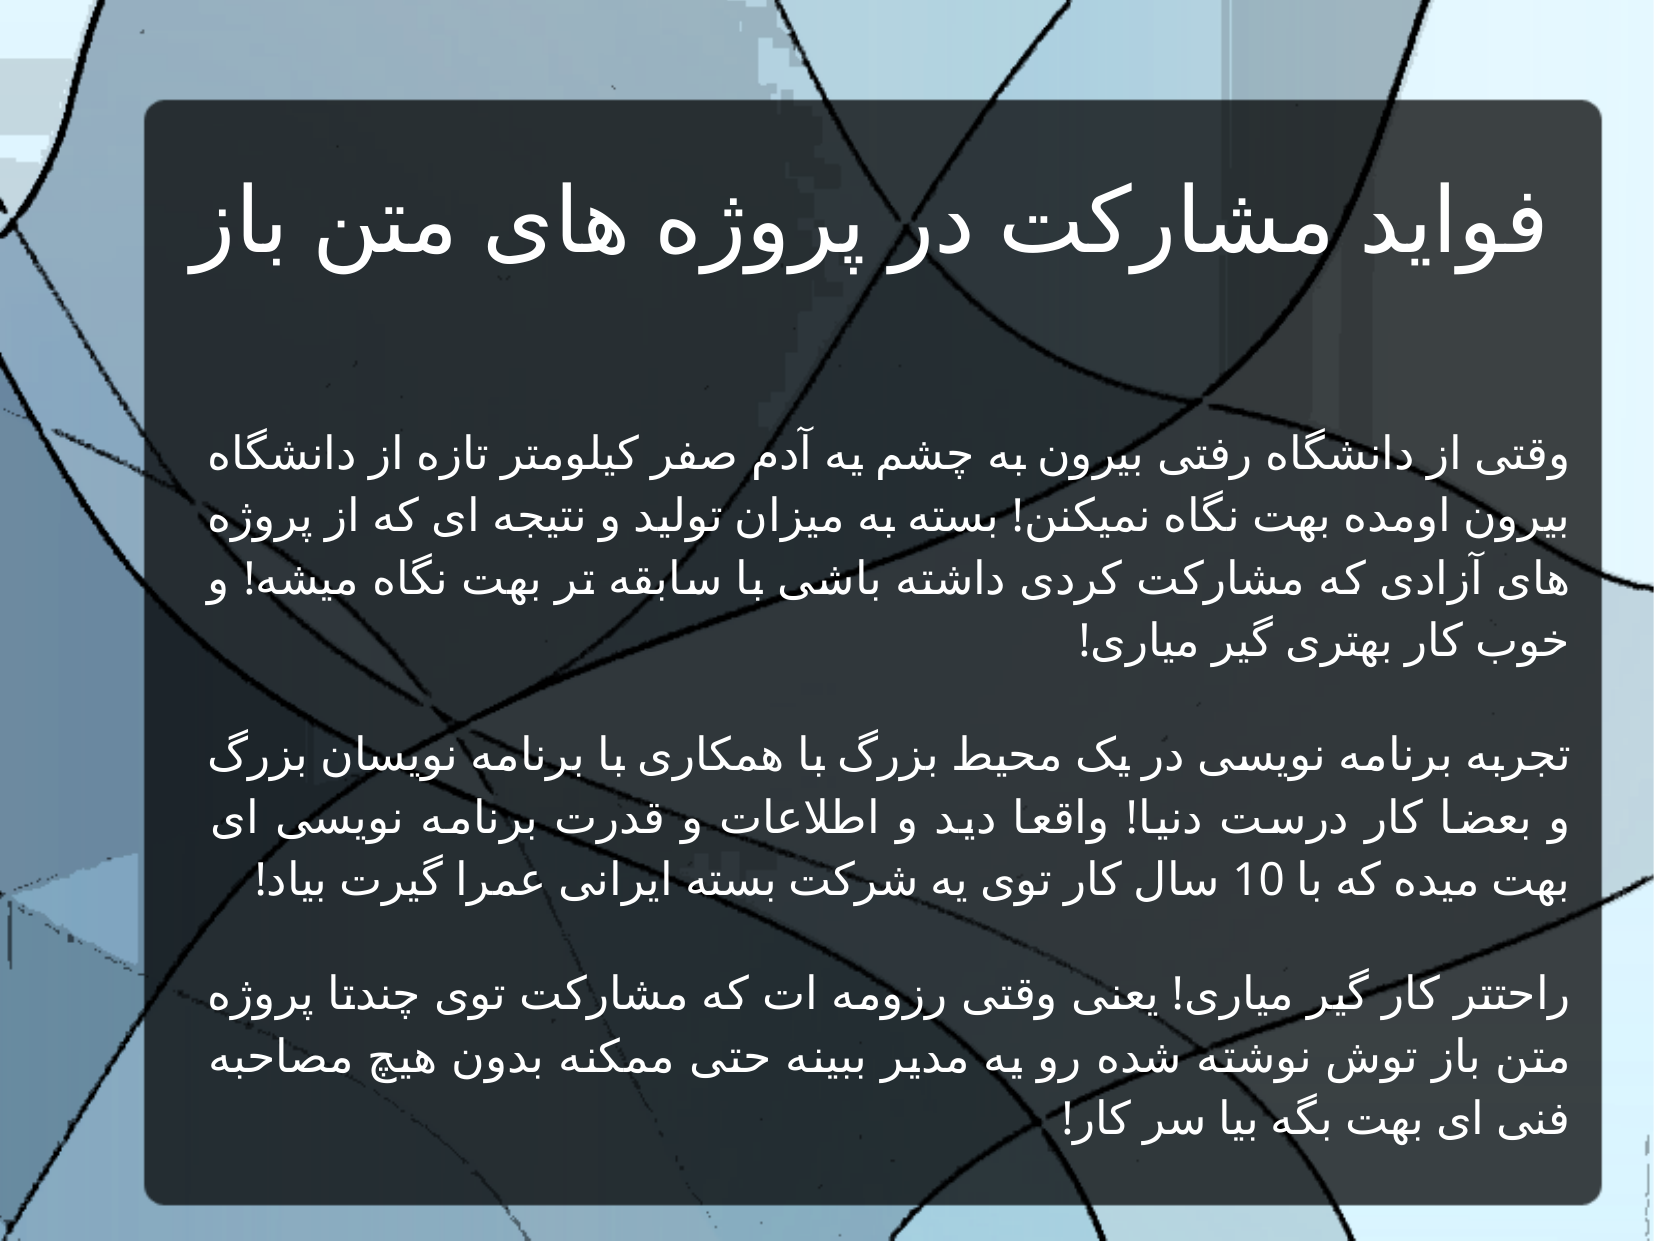

# فواید مشارکت در پروژه های متن باز
وقتی از دانشگاه رفتی بیرون به چشم یه آدم صفر کیلومتر تازه از دانشگاه بیرون اومده بهت نگاه نمیکنن! بسته به میزان تولید و نتیجه ای که از پروژه های آزادی که مشارکت کردی داشته باشی با سابقه تر بهت نگاه میشه! و خوب کار بهتری گیر میاری!
تجربه برنامه نویسی در یک محیط بزرگ با همکاری با برنامه نویسان بزرگ و بعضا کار درست دنیا! واقعا دید و اطلاعات و قدرت برنامه نویسی ای بهت میده که با 10 سال کار توی یه شرکت بسته ایرانی عمرا گیرت بیاد!
راحتتر کار گیر میاری! یعنی وقتی رزومه ات که مشارکت توی چندتا پروژه متن باز توش نوشته شده رو یه مدیر ببینه حتی ممکنه بدون هیچ مصاحبه فنی ای بهت بگه بیا سر کار!